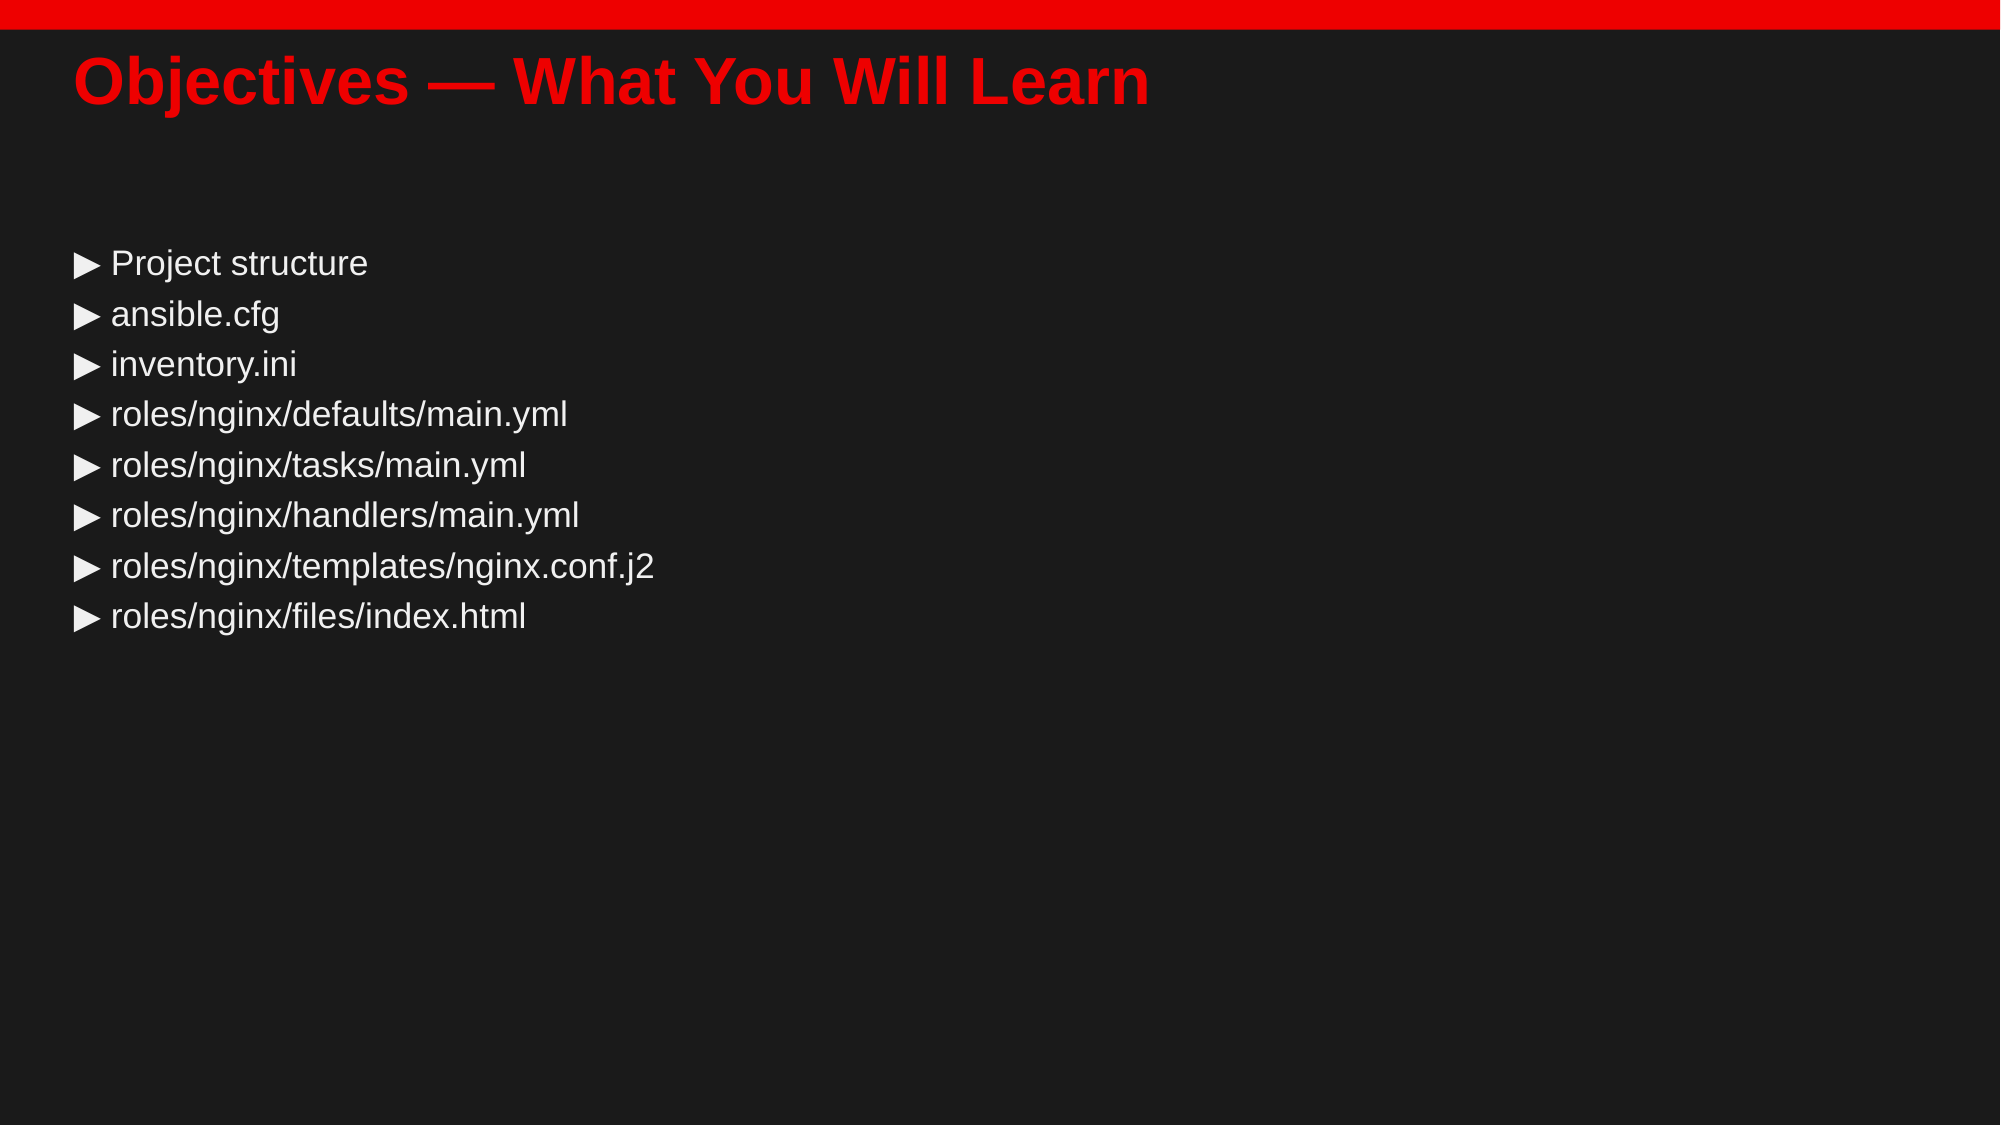

Objectives — What You Will Learn
▶ Project structure
▶ ansible.cfg
▶ inventory.ini
▶ roles/nginx/defaults/main.yml
▶ roles/nginx/tasks/main.yml
▶ roles/nginx/handlers/main.yml
▶ roles/nginx/templates/nginx.conf.j2
▶ roles/nginx/files/index.html